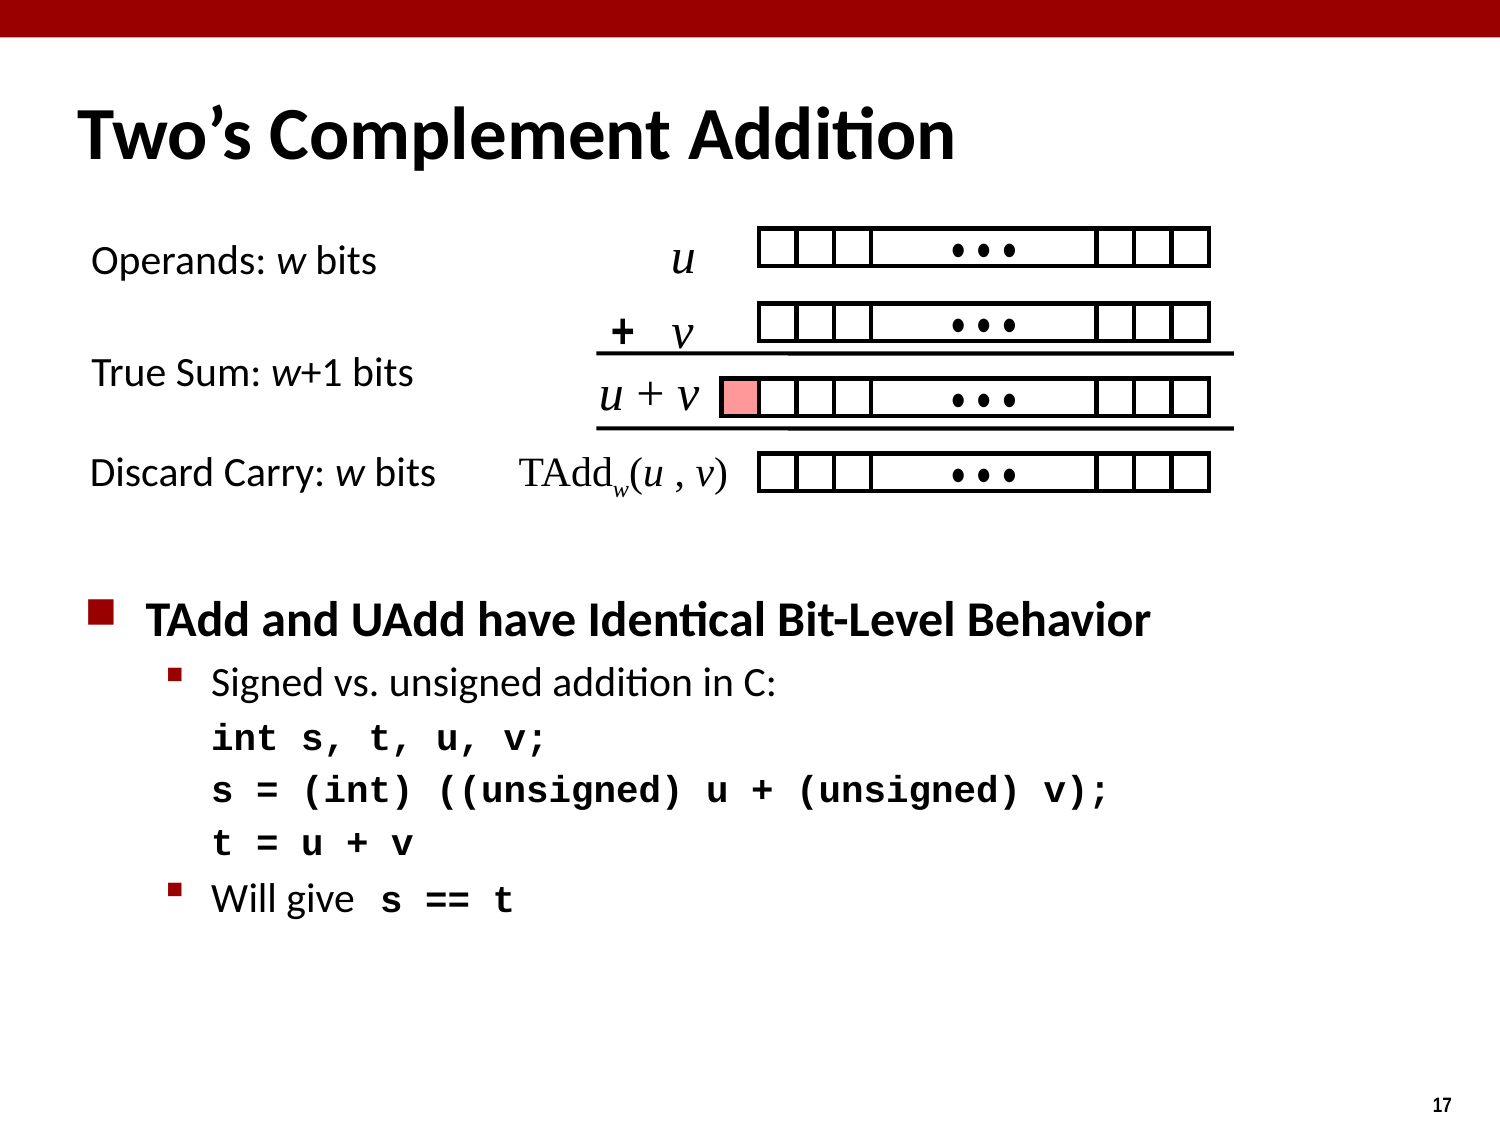

# Two’s Complement Addition
u
Operands: w bits
• • •
+
v
• • •
True Sum: w+1 bits
u + v
• • •
Discard Carry: w bits
TAddw(u , v)
• • •
TAdd and UAdd have Identical Bit-Level Behavior
Signed vs. unsigned addition in C:
	int s, t, u, v;
	s = (int) ((unsigned) u + (unsigned) v);
 	t = u + v
Will give s == t